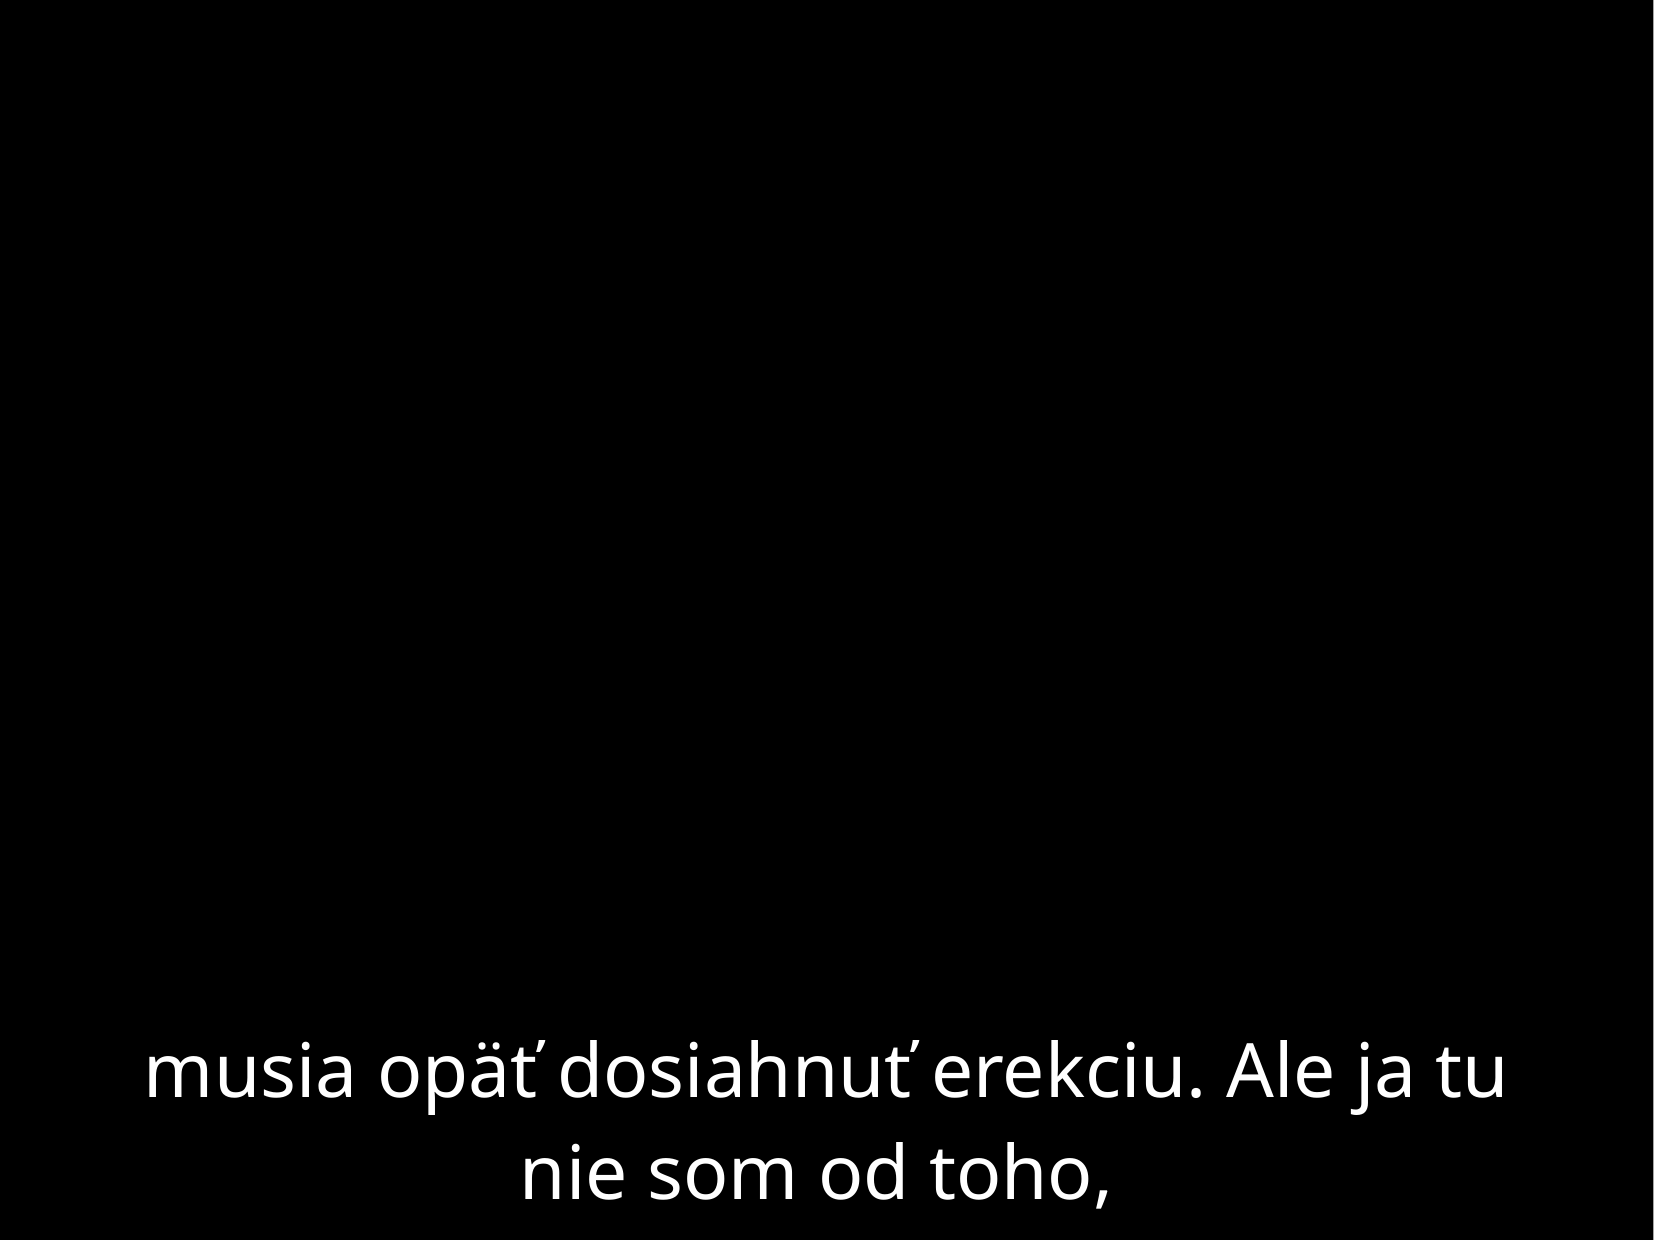

# musia opäť dosiahnuť erekciu. Ale ja tu nie som od toho,